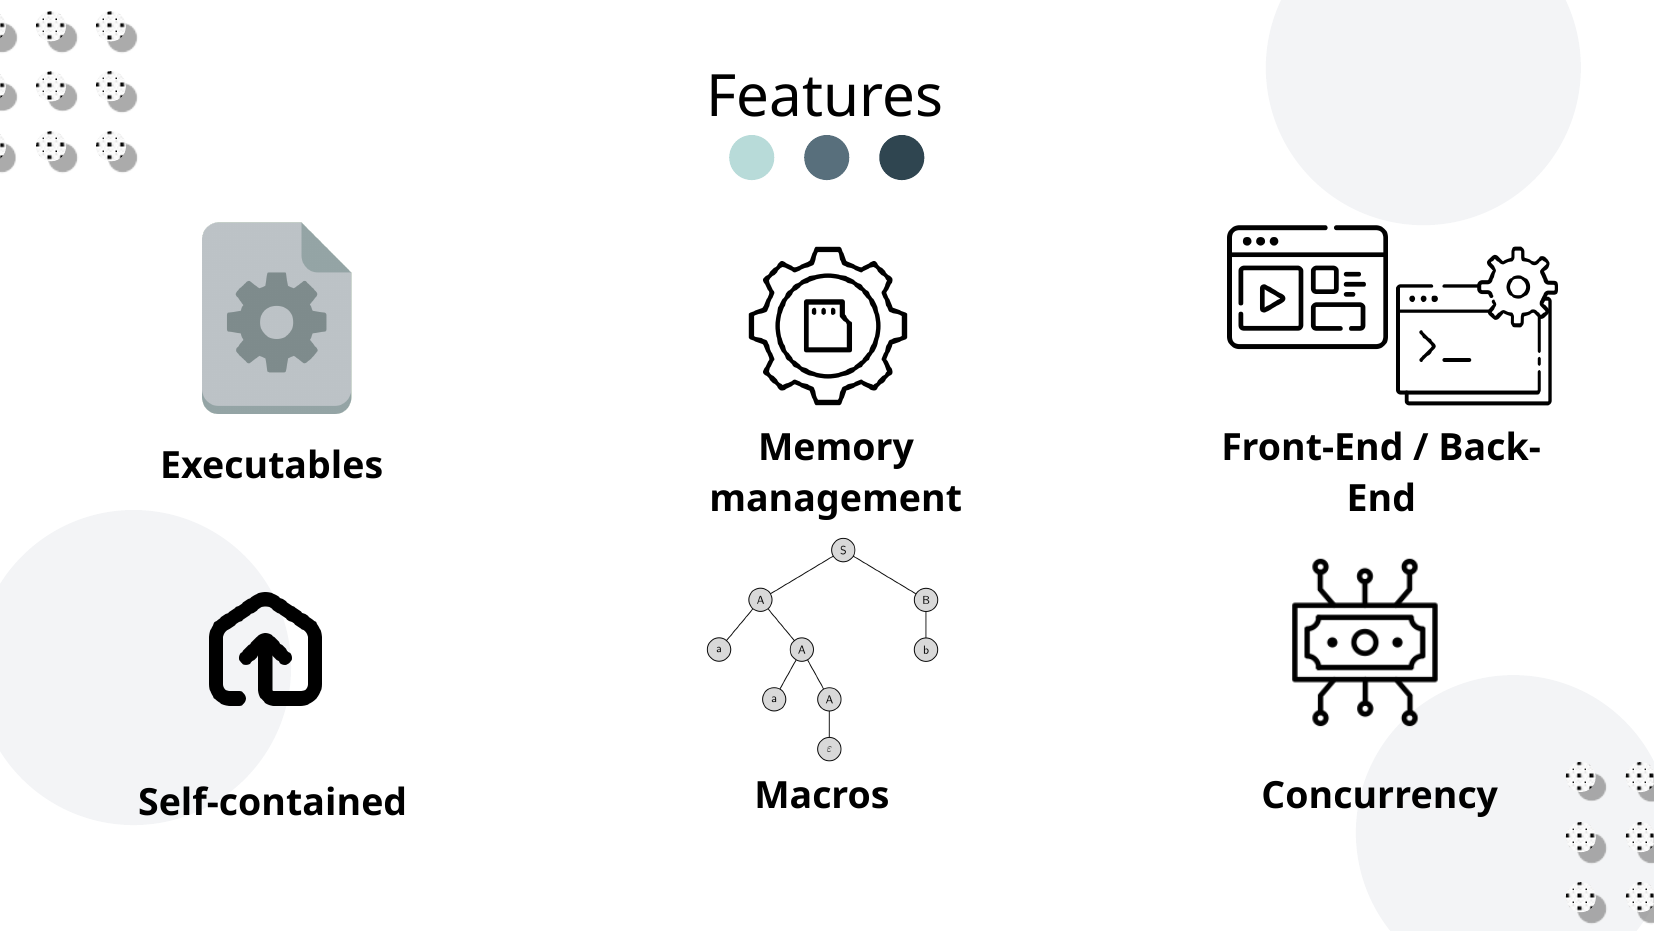

Features
Memory management
Front-End / Back-End
Executables
Macros
Concurrency
Self-contained